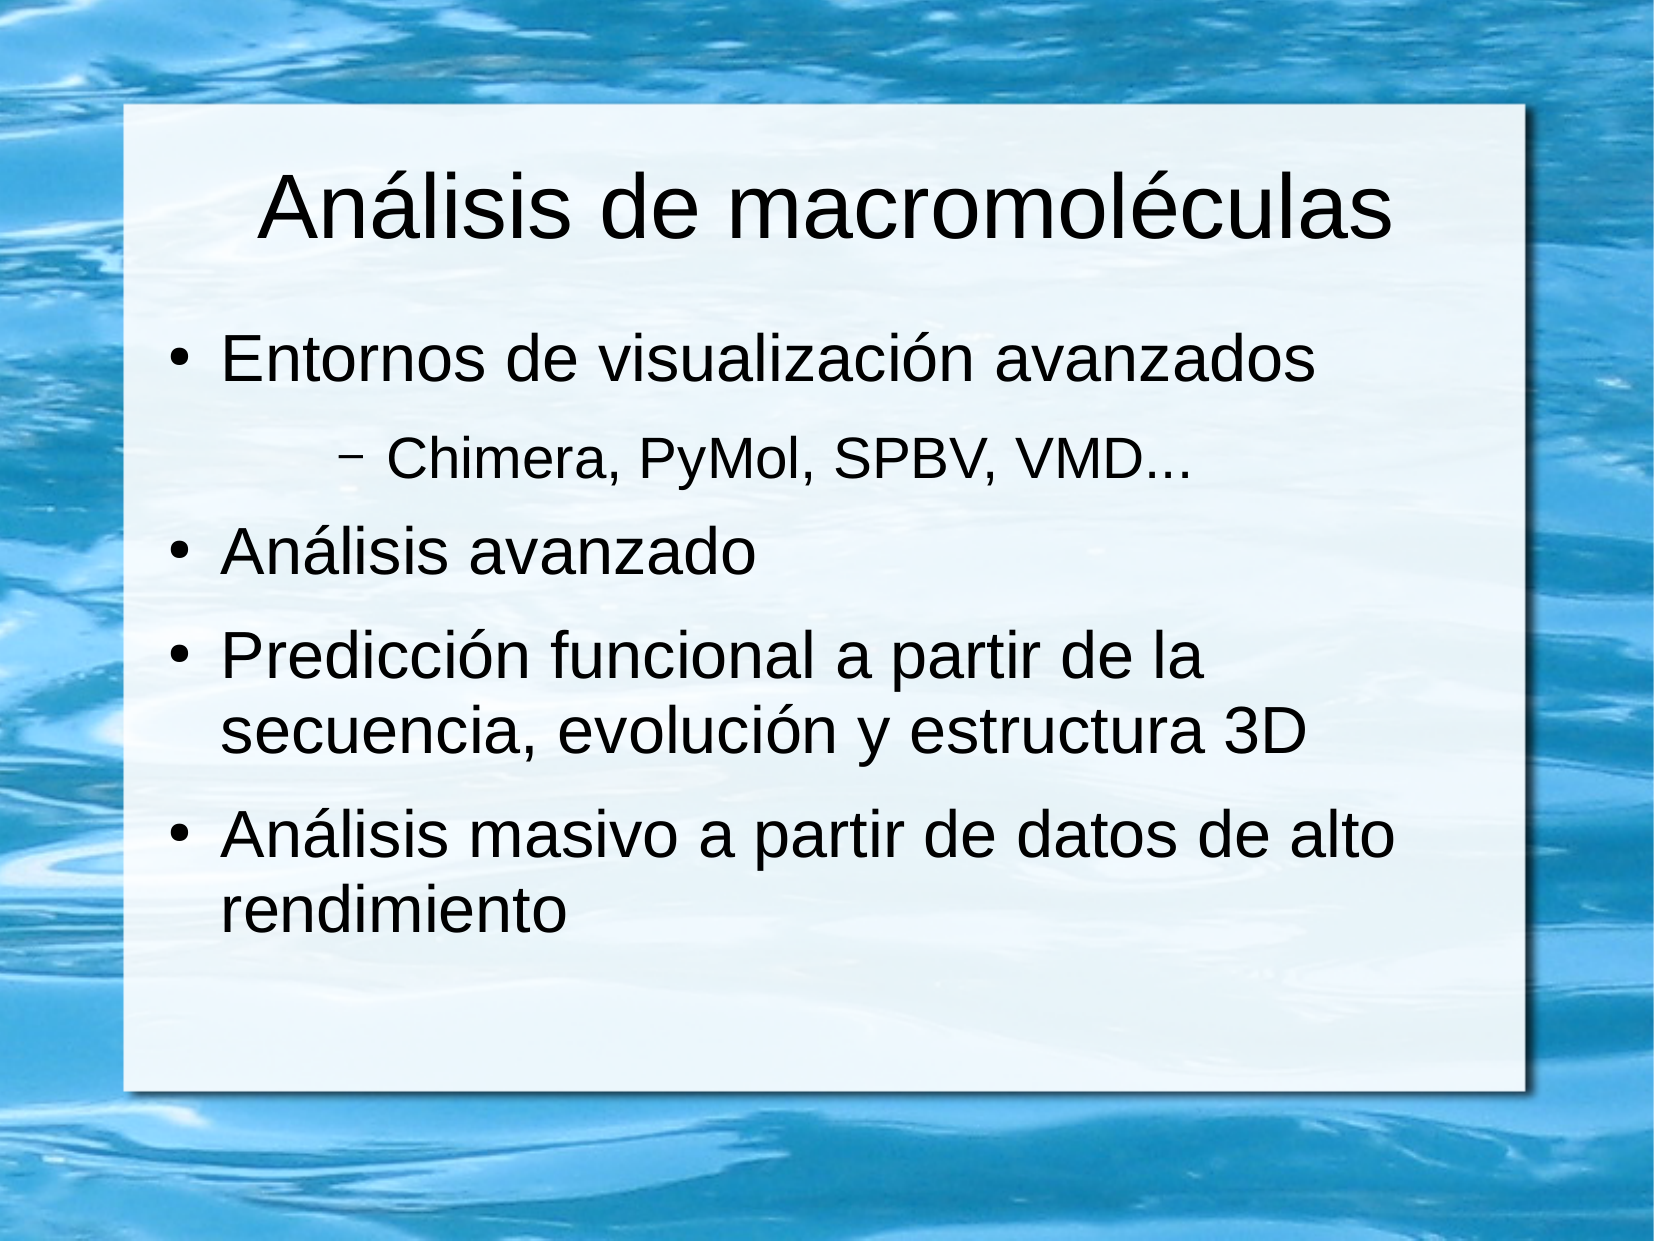

# Análisis de macromoléculas
Entornos de visualización avanzados
Chimera, PyMol, SPBV, VMD...
Análisis avanzado
Predicción funcional a partir de la secuencia, evolución y estructura 3D
Análisis masivo a partir de datos de alto rendimiento